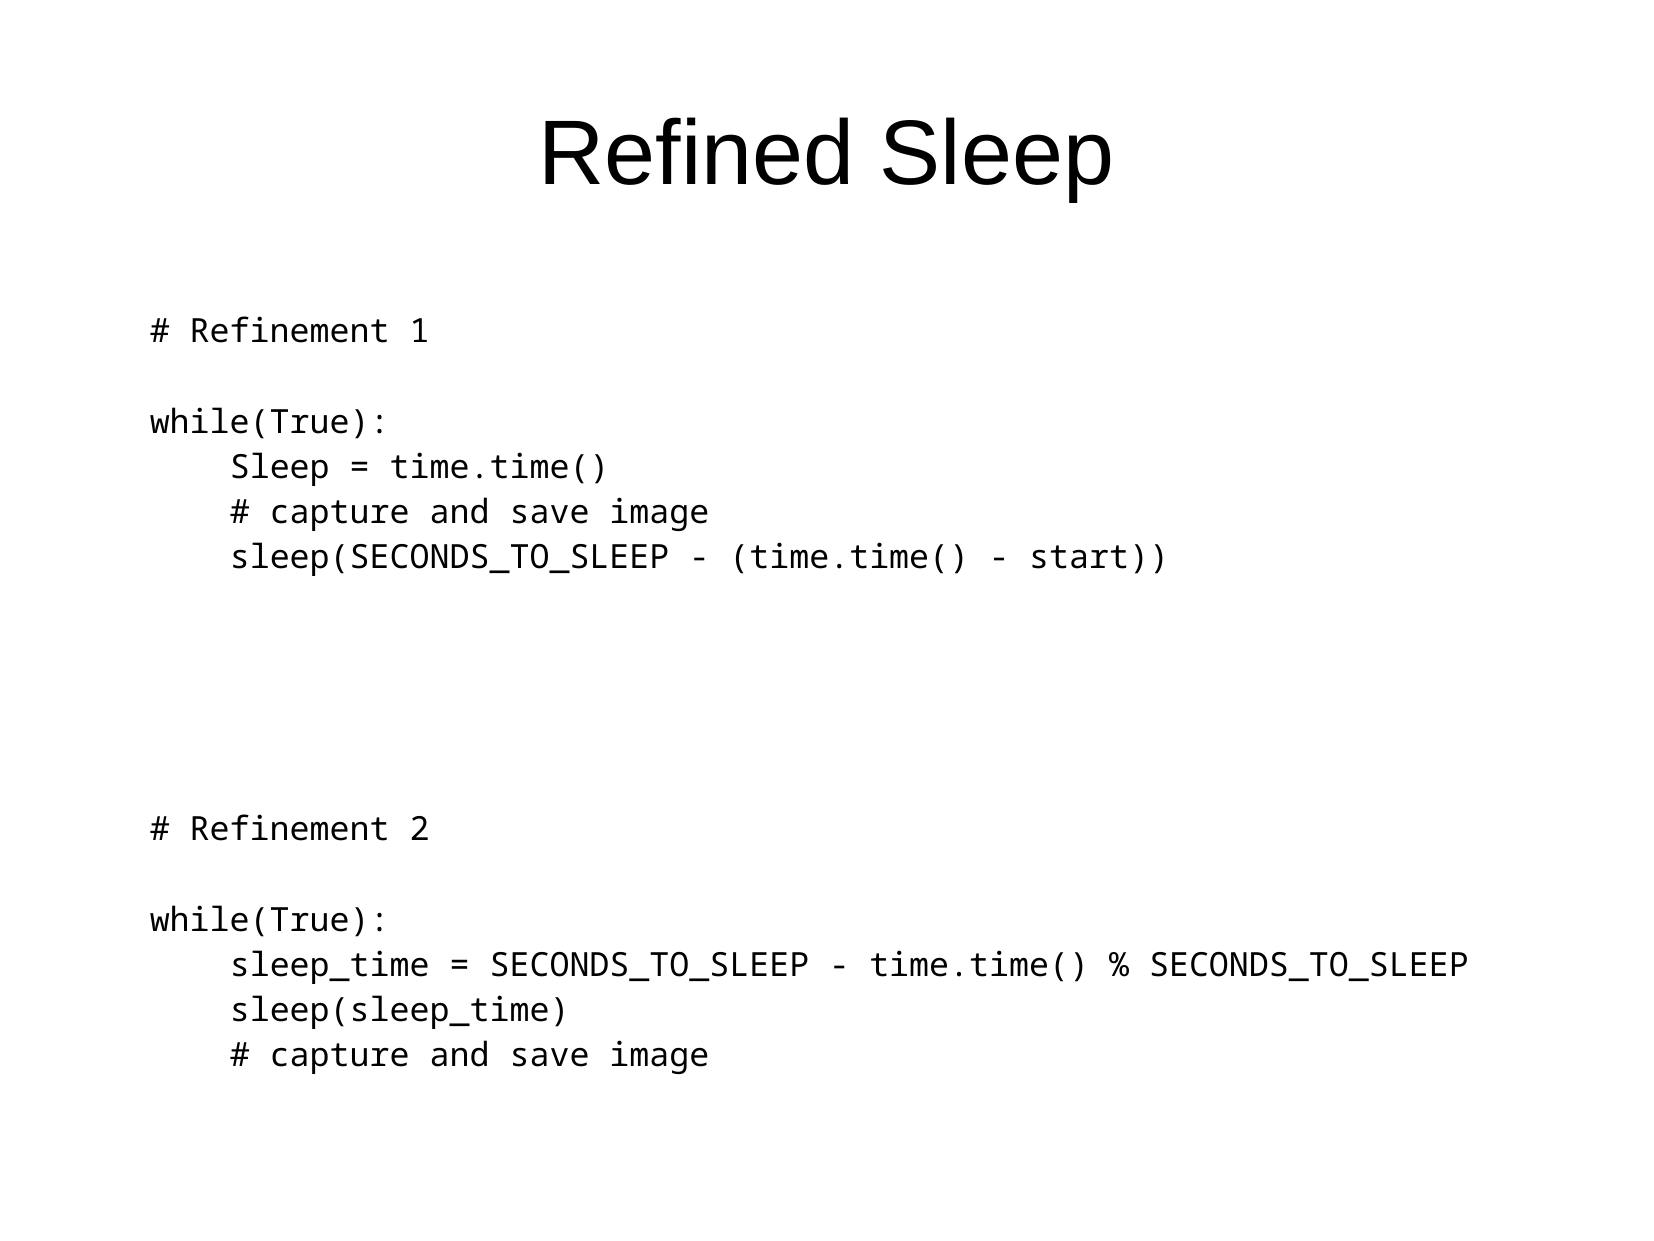

# Refined Sleep
# Refinement 1
while(True):
 Sleep = time.time()
 # capture and save image
 sleep(SECONDS_TO_SLEEP - (time.time() - start))
# Refinement 2
while(True):
 sleep_time = SECONDS_TO_SLEEP - time.time() % SECONDS_TO_SLEEP
 sleep(sleep_time)
 # capture and save image